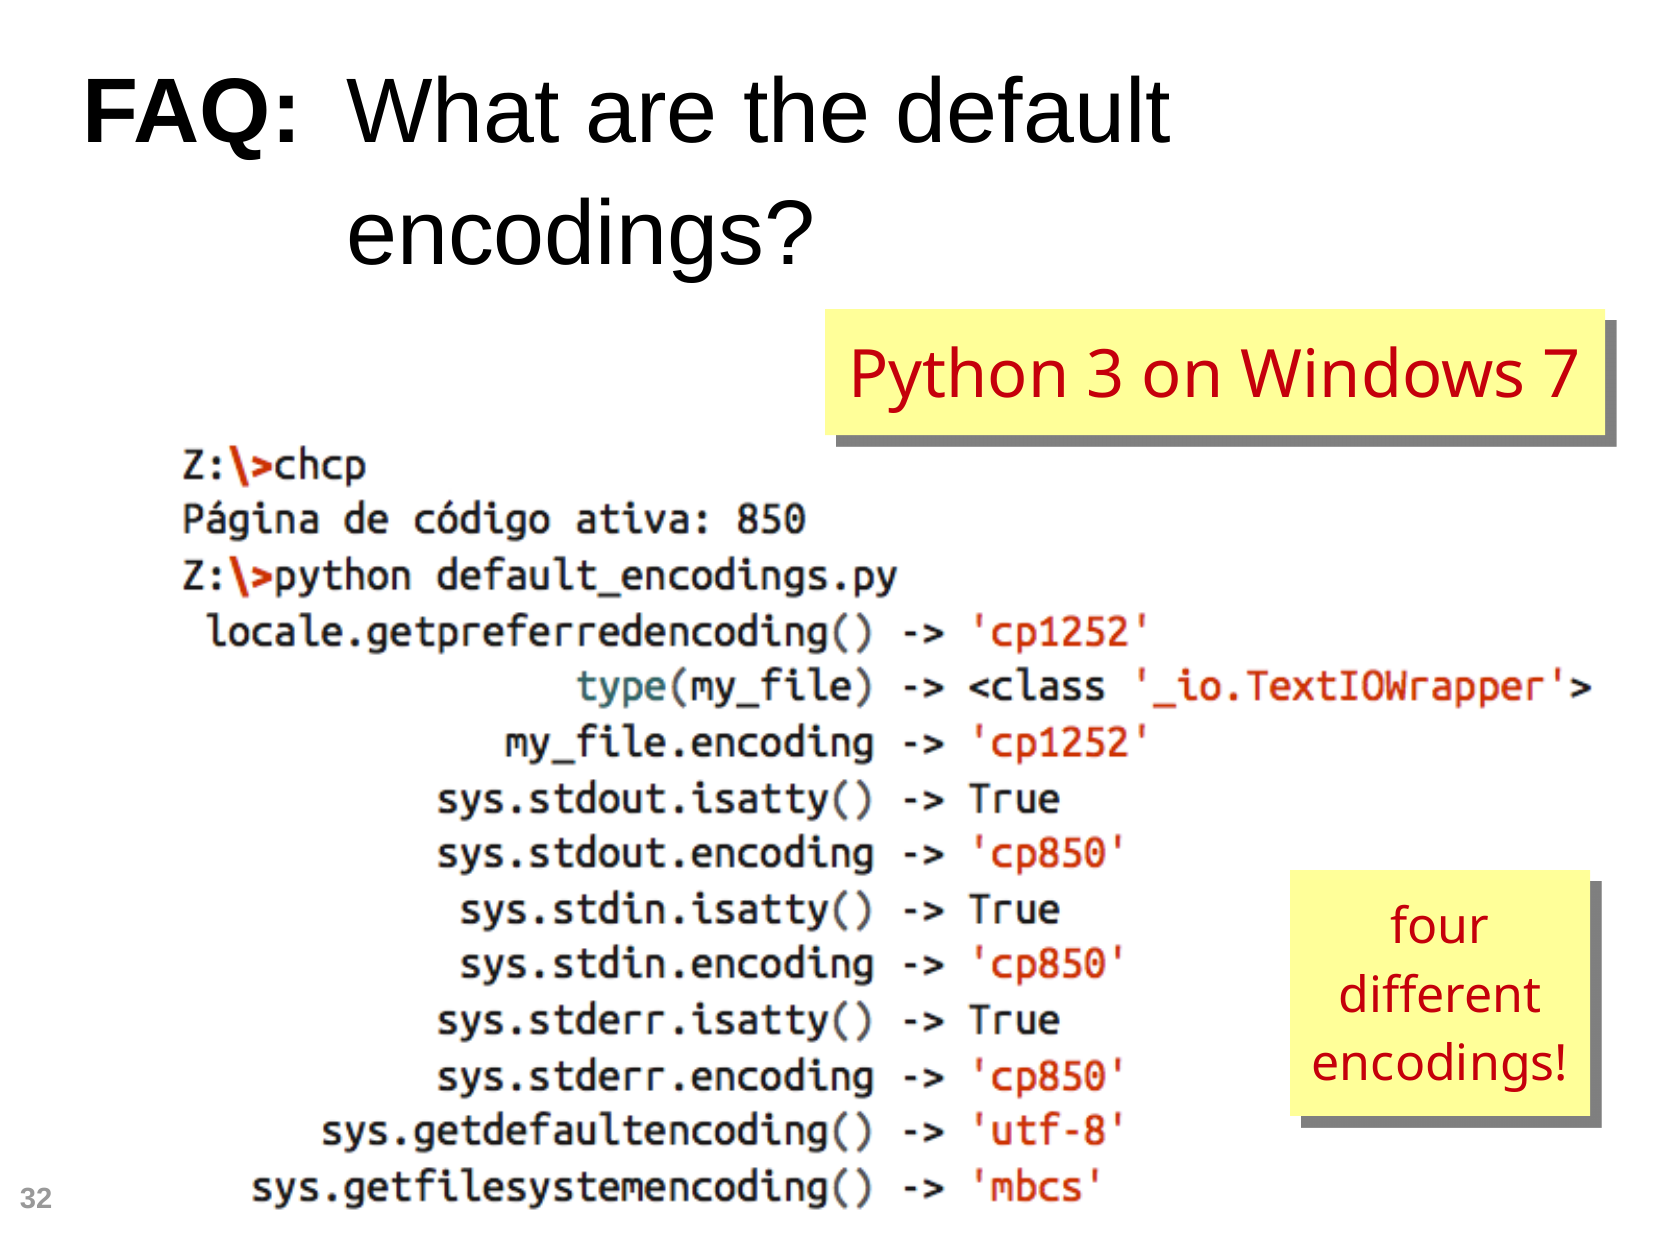

# FAQ:	What are the default encodings?
Python 3 on Windows 7
four
different
encodings!
32